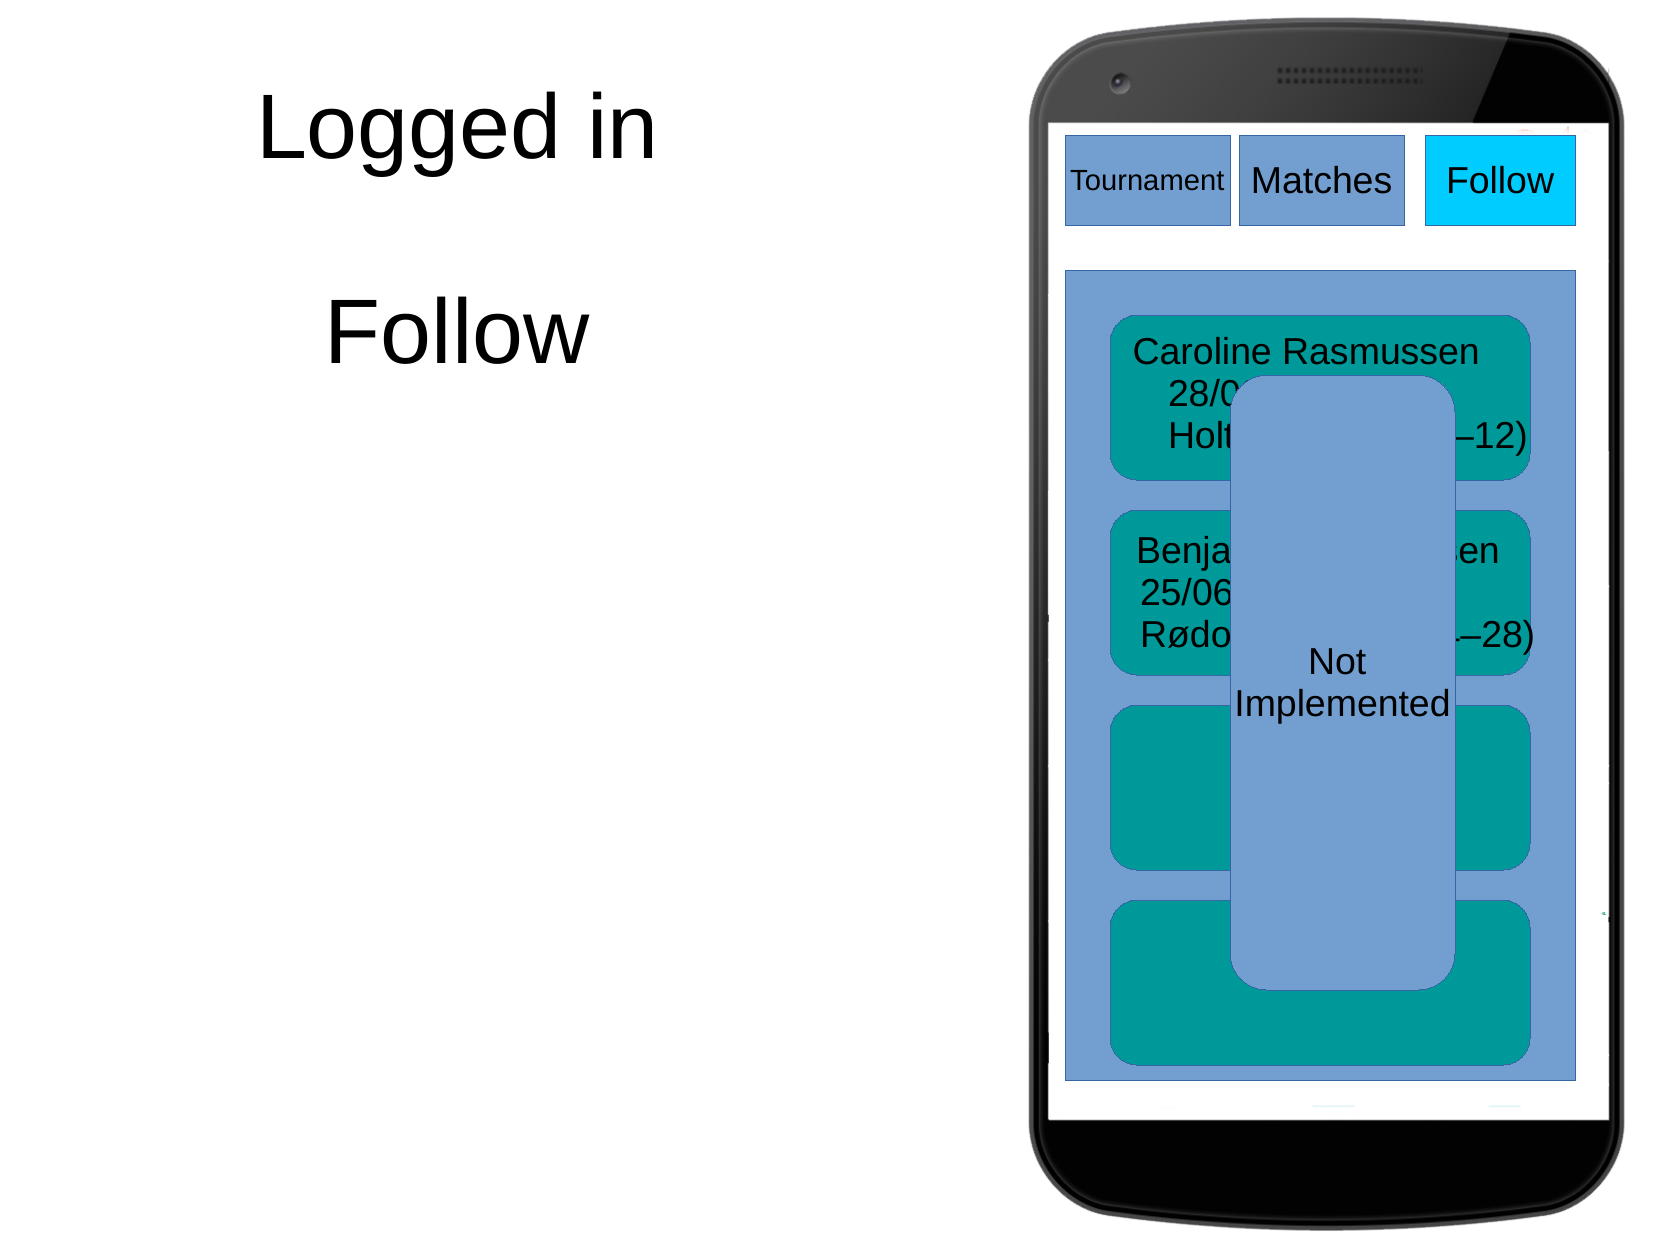

# Logged in Follow
Tournament
Matches
Follow
Caroline Rasmussen
28/08-16
Holte vs LGV (25–12)
Not
Implemented
 Benjamin Rasmussen
25/06-15
Rødovre vs LGV (4–28)